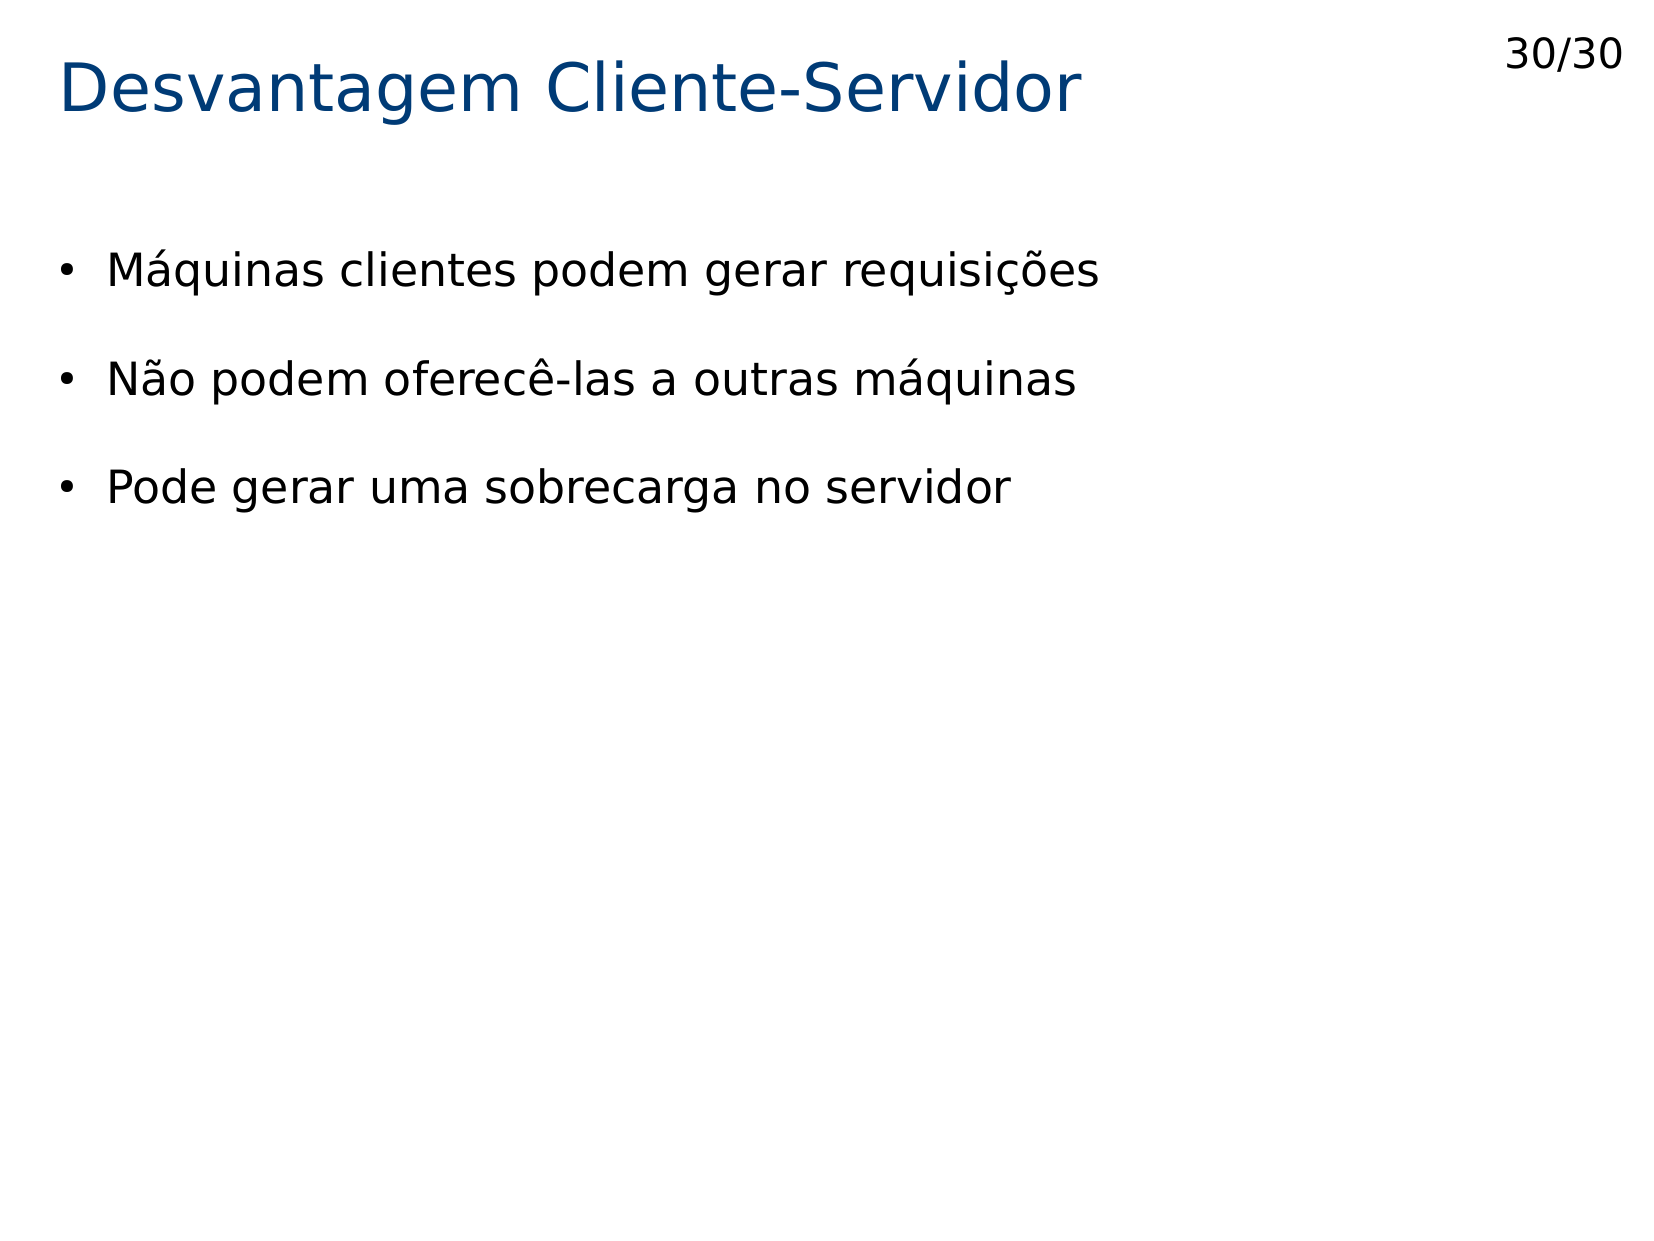

# Desvantagem Cliente-Servidor
30
Máquinas clientes podem gerar requisições
Não podem oferecê-las a outras máquinas
Pode gerar uma sobrecarga no servidor